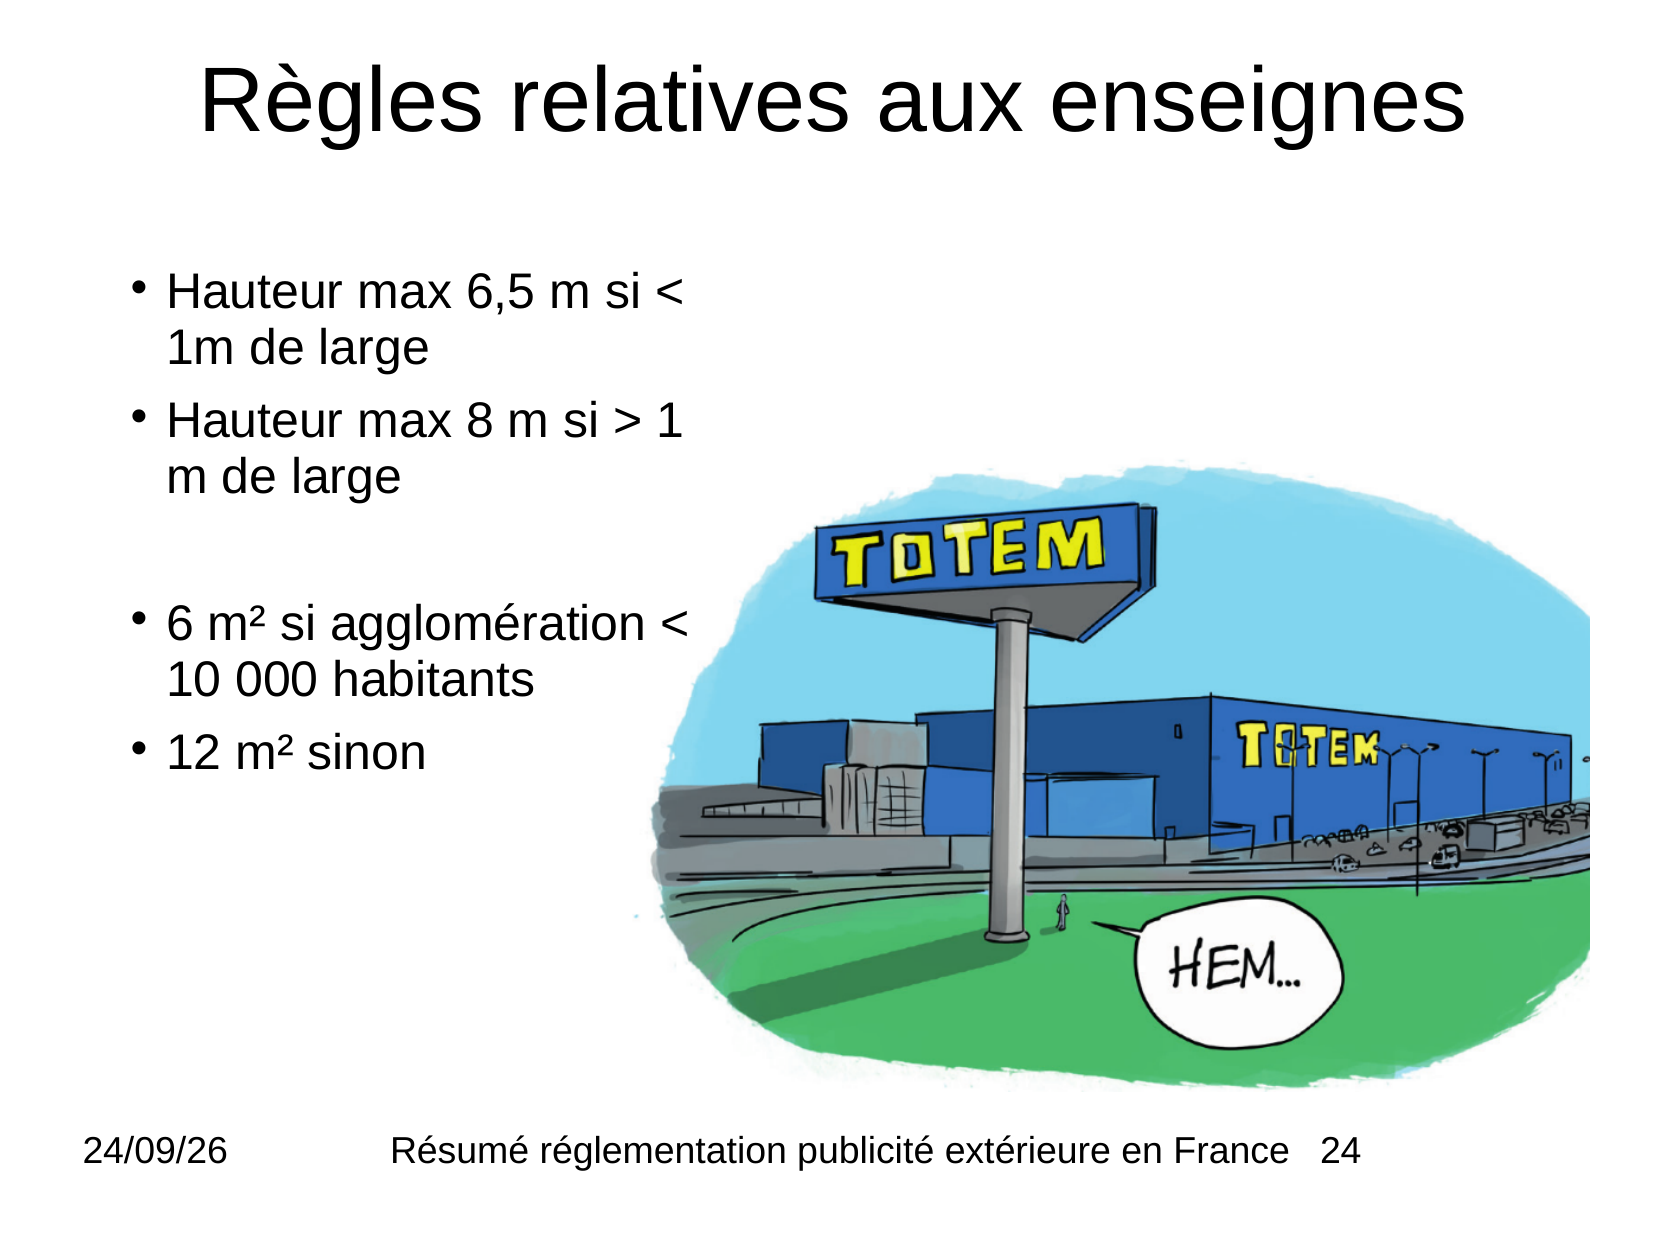

# Règles relatives aux enseignes
Hauteur max 6,5 m si < 1m de large
Hauteur max 8 m si > 1 m de large
6 m² si agglomération < 10 000 habitants
12 m² sinon
Résumé réglementation publicité extérieure en France
24